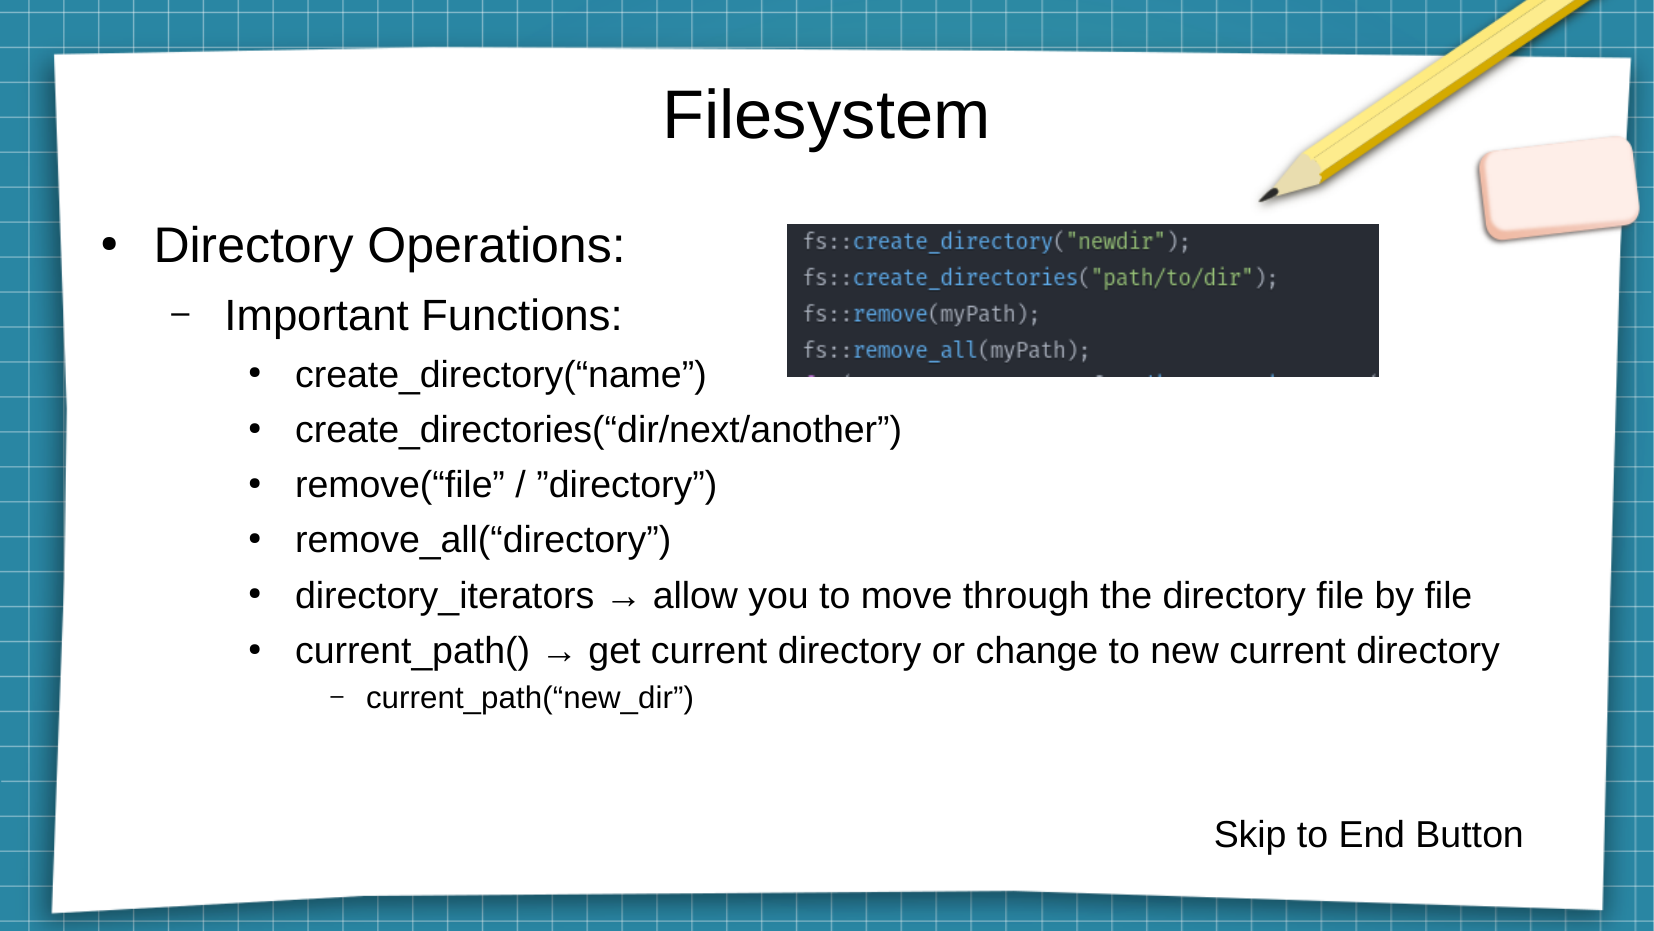

# Filesystem
Directory Operations:
Important Functions:
create_directory(“name”)
create_directories(“dir/next/another”)
remove(“file” / ”directory”)
remove_all(“directory”)
directory_iterators → allow you to move through the directory file by file
current_path() → get current directory or change to new current directory
current_path(“new_dir”)
Skip to End Button